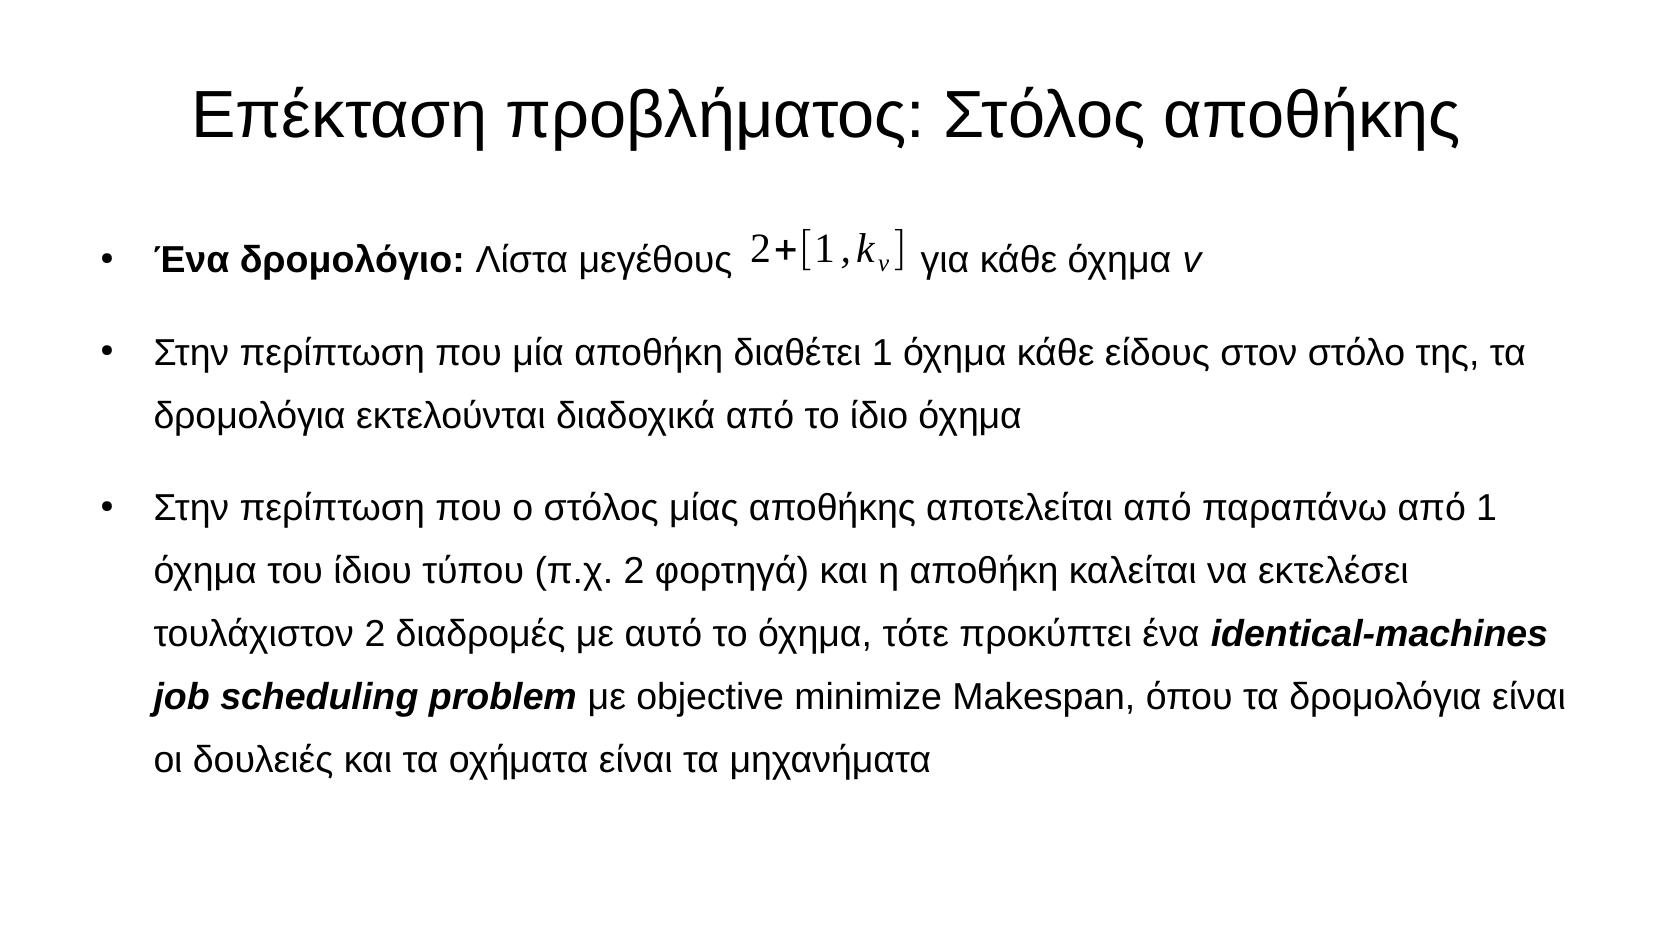

# Επέκταση προβλήματος: Στόλος αποθήκης
Ένα δρομολόγιο: Λίστα μεγέθους για κάθε όχημα v
Στην περίπτωση που μία αποθήκη διαθέτει 1 όχημα κάθε είδους στον στόλο της, τα δρομολόγια εκτελούνται διαδοχικά από το ίδιο όχημα
Στην περίπτωση που ο στόλος μίας αποθήκης αποτελείται από παραπάνω από 1 όχημα του ίδιου τύπου (π.χ. 2 φορτηγά) και η αποθήκη καλείται να εκτελέσει τουλάχιστον 2 διαδρομές με αυτό το όχημα, τότε προκύπτει ένα identical-machines job scheduling problem με objective minimize Makespan, όπου τα δρομολόγια είναι οι δουλειές και τα οχήματα είναι τα μηχανήματα